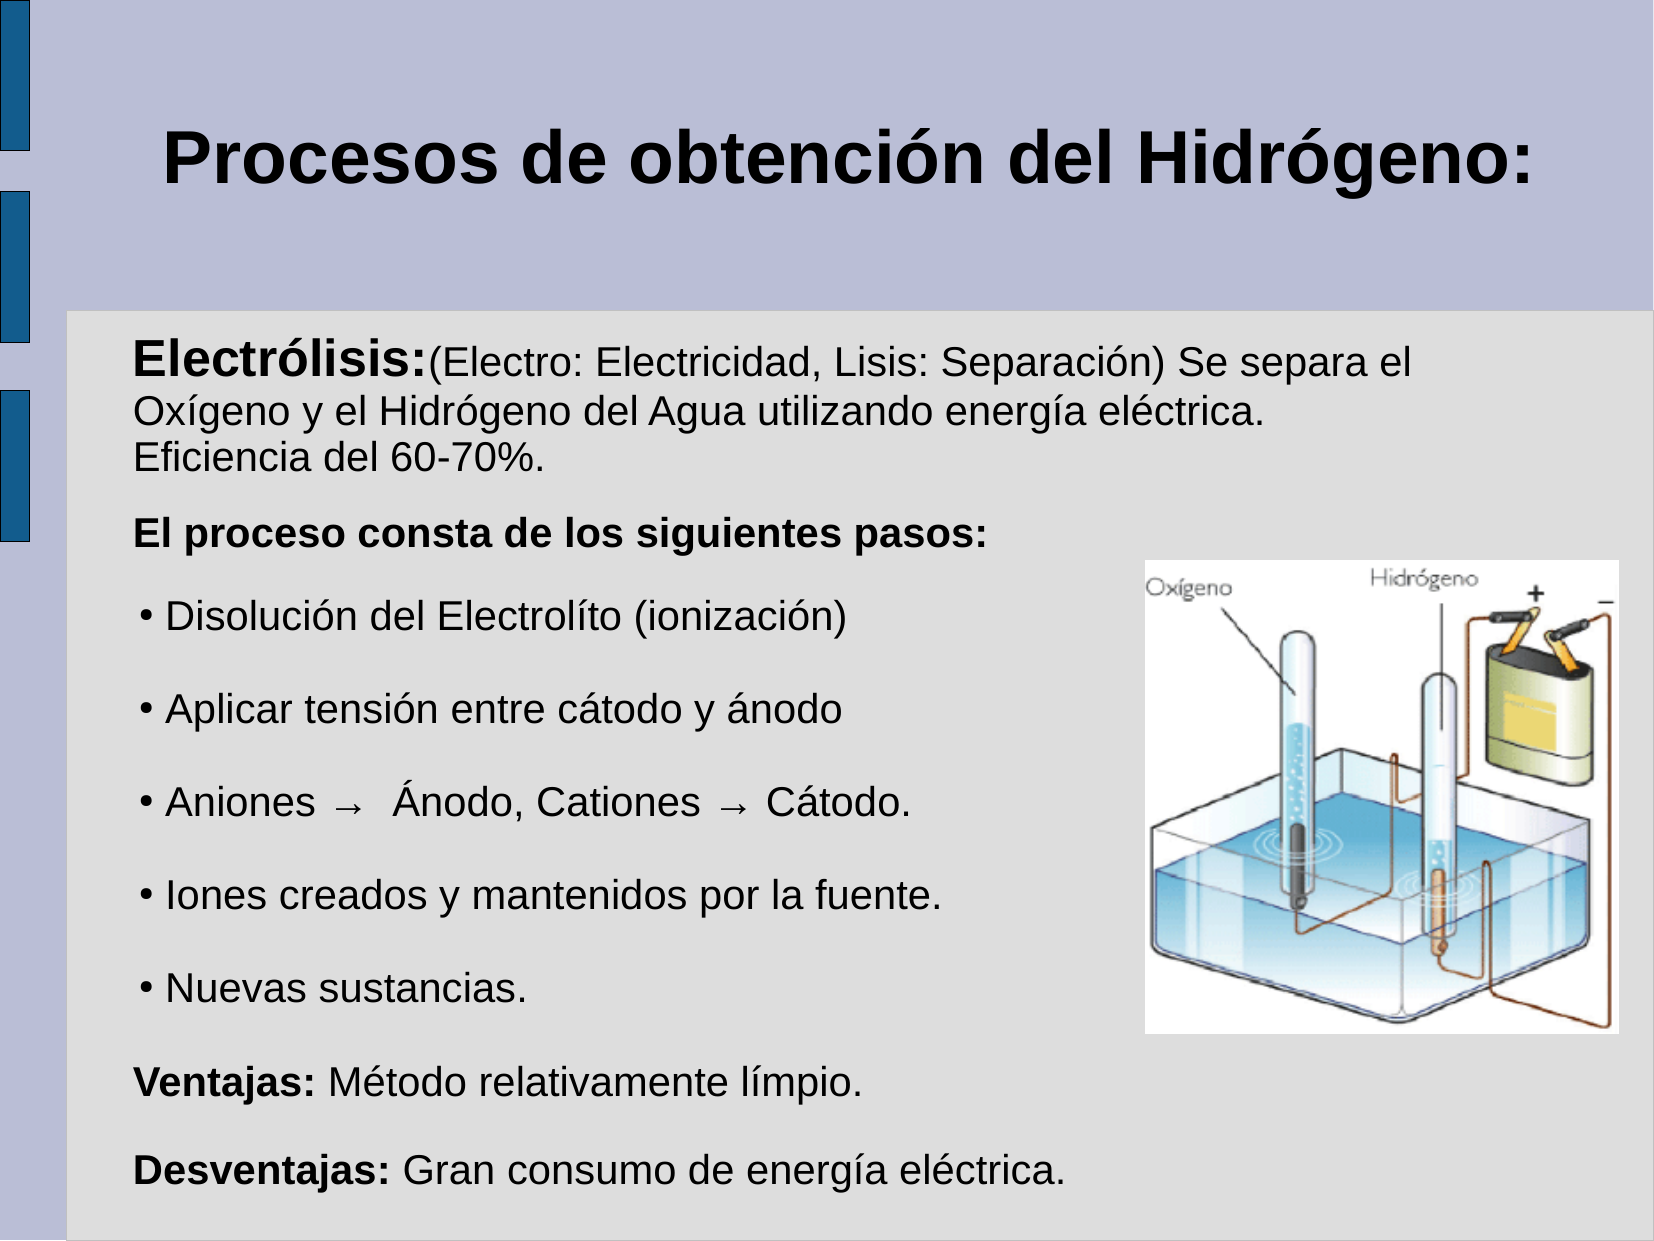

Procesos de obtención del Hidrógeno:
Electrólisis:(Electro: Electricidad, Lisis: Separación) Se separa el Oxígeno y el Hidrógeno del Agua utilizando energía eléctrica. Eficiencia del 60-70%.
El proceso consta de los siguientes pasos:
 Disolución del Electrolíto (ionización)
 Aplicar tensión entre cátodo y ánodo
 Aniones → Ánodo, Cationes → Cátodo.
 Iones creados y mantenidos por la fuente.
 Nuevas sustancias.
Ventajas: Método relativamente límpio.
Desventajas: Gran consumo de energía eléctrica.